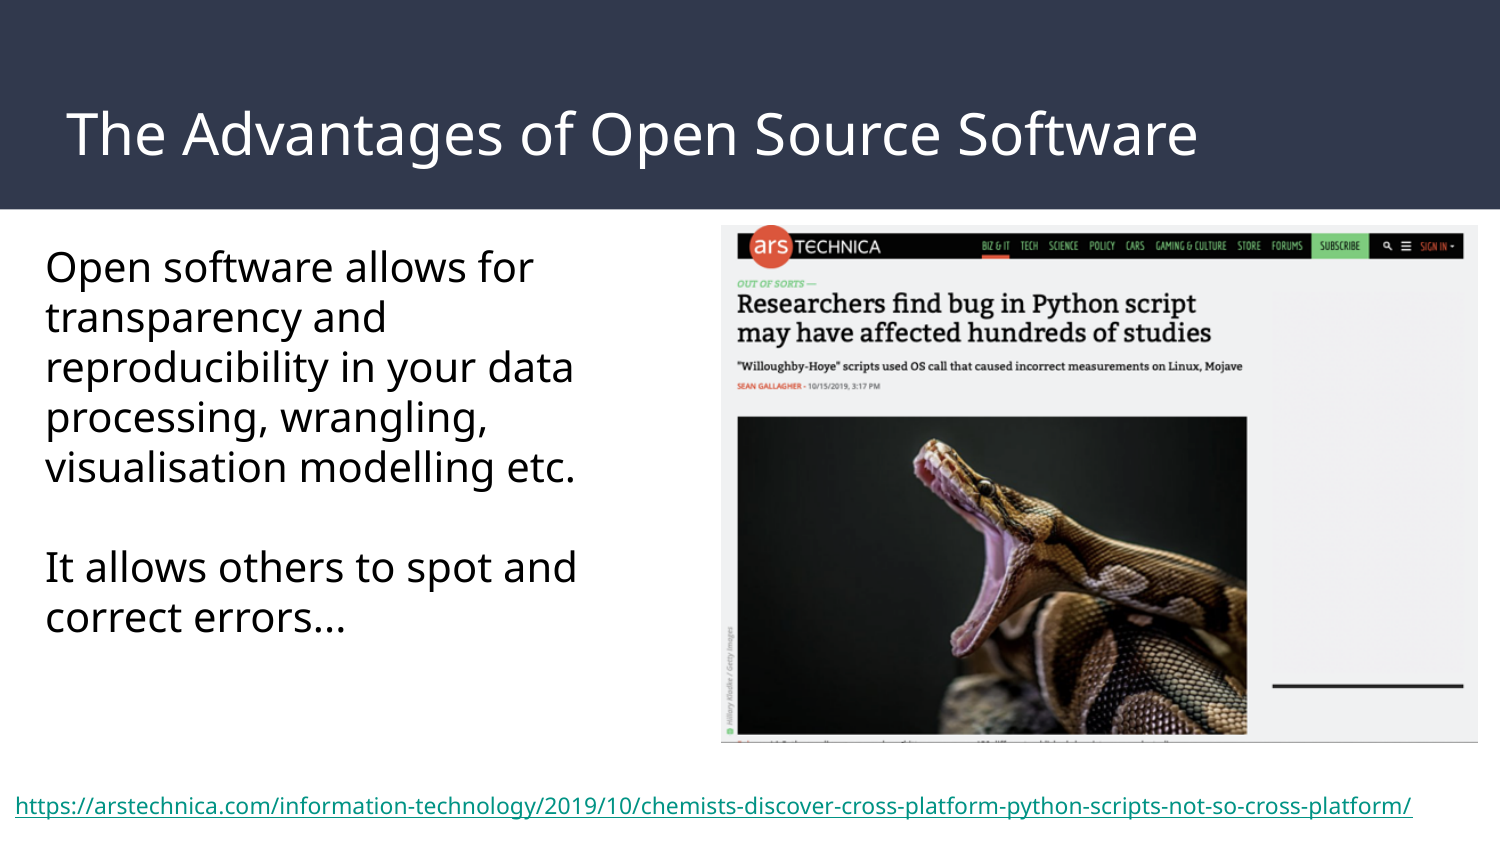

# The Advantages of Open Source Software
Open software allows for transparency and reproducibility in your data processing, wrangling, visualisation modelling etc.
It allows others to spot and correct errors...
https://arstechnica.com/information-technology/2019/10/chemists-discover-cross-platform-python-scripts-not-so-cross-platform/